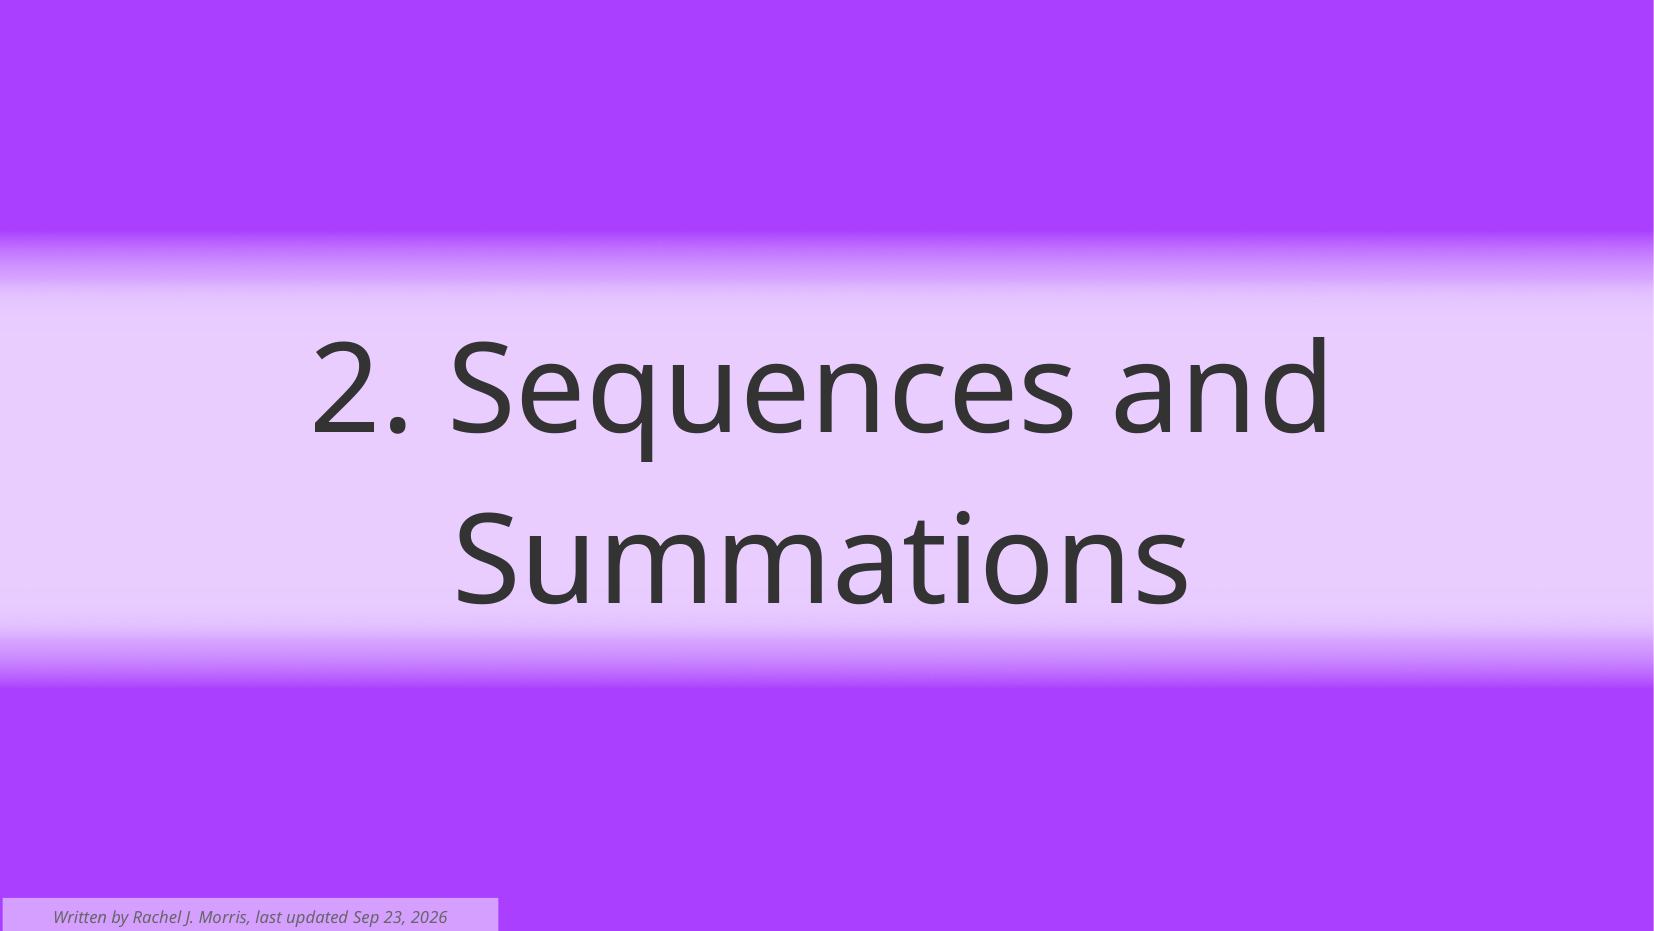

# 2. Sequences and Summations
Written by Rachel J. Morris, last updated